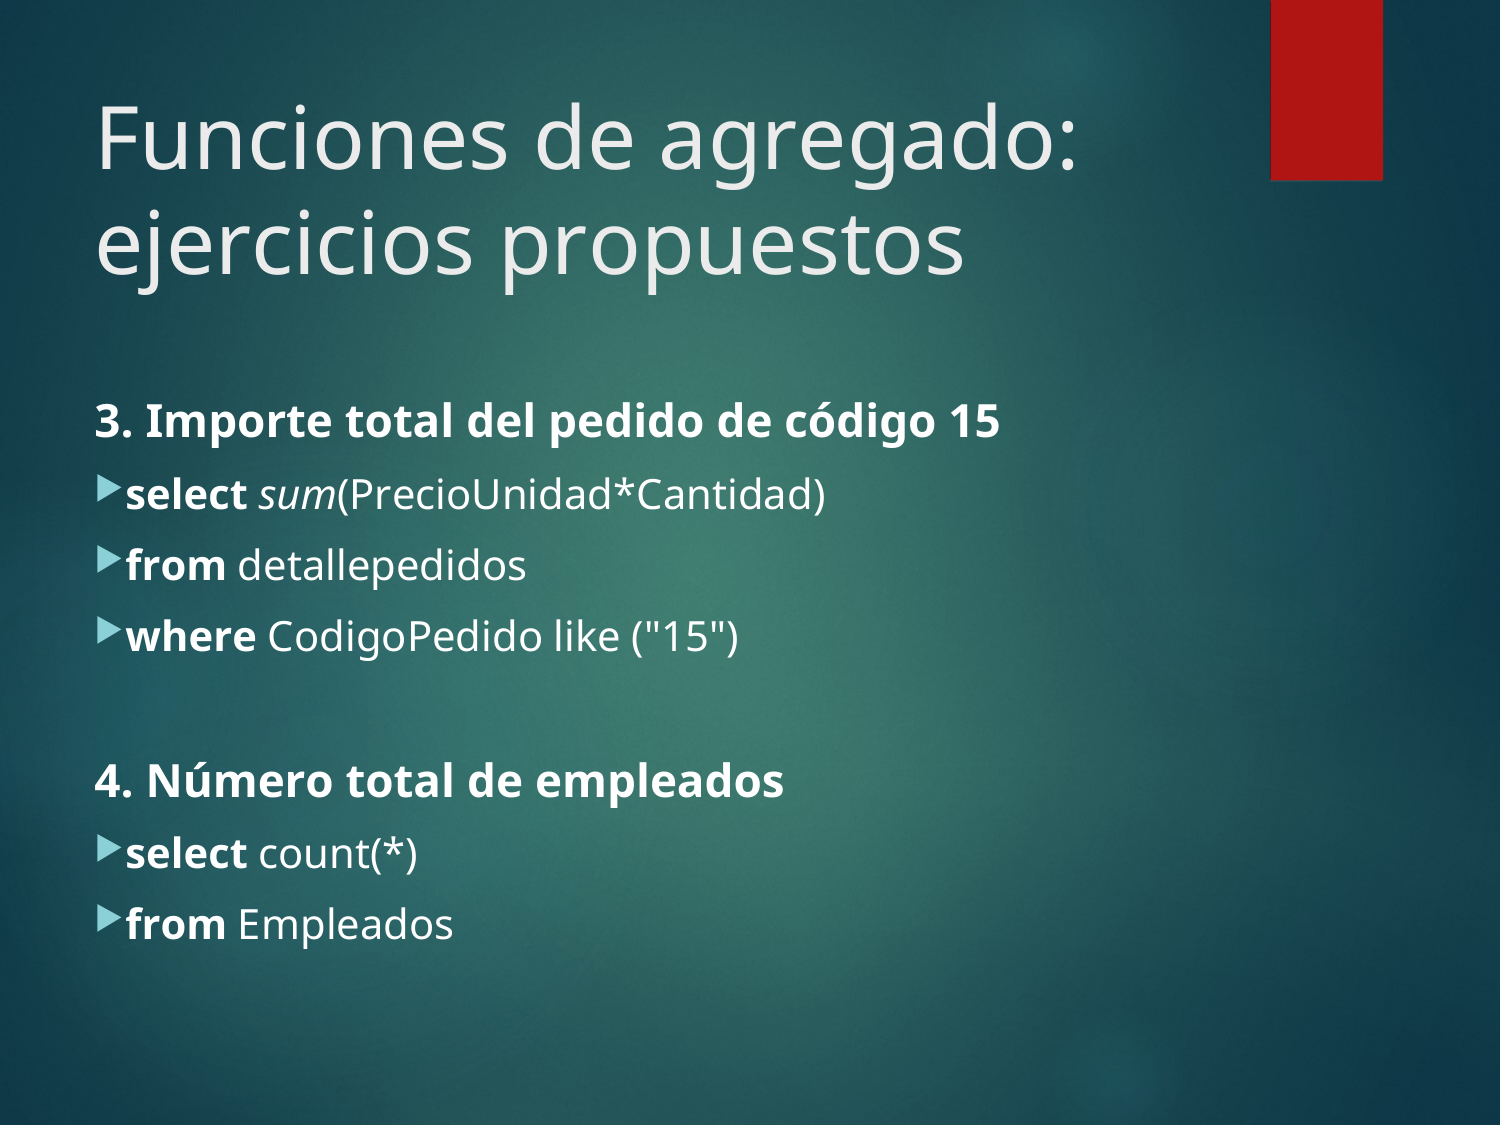

# Funciones de agregado: ejercicios propuestos
3. Importe total del pedido de código 15
select sum(PrecioUnidad*Cantidad)
from detallepedidos
where CodigoPedido like ("15")
4. Número total de empleados
select count(*)
from Empleados